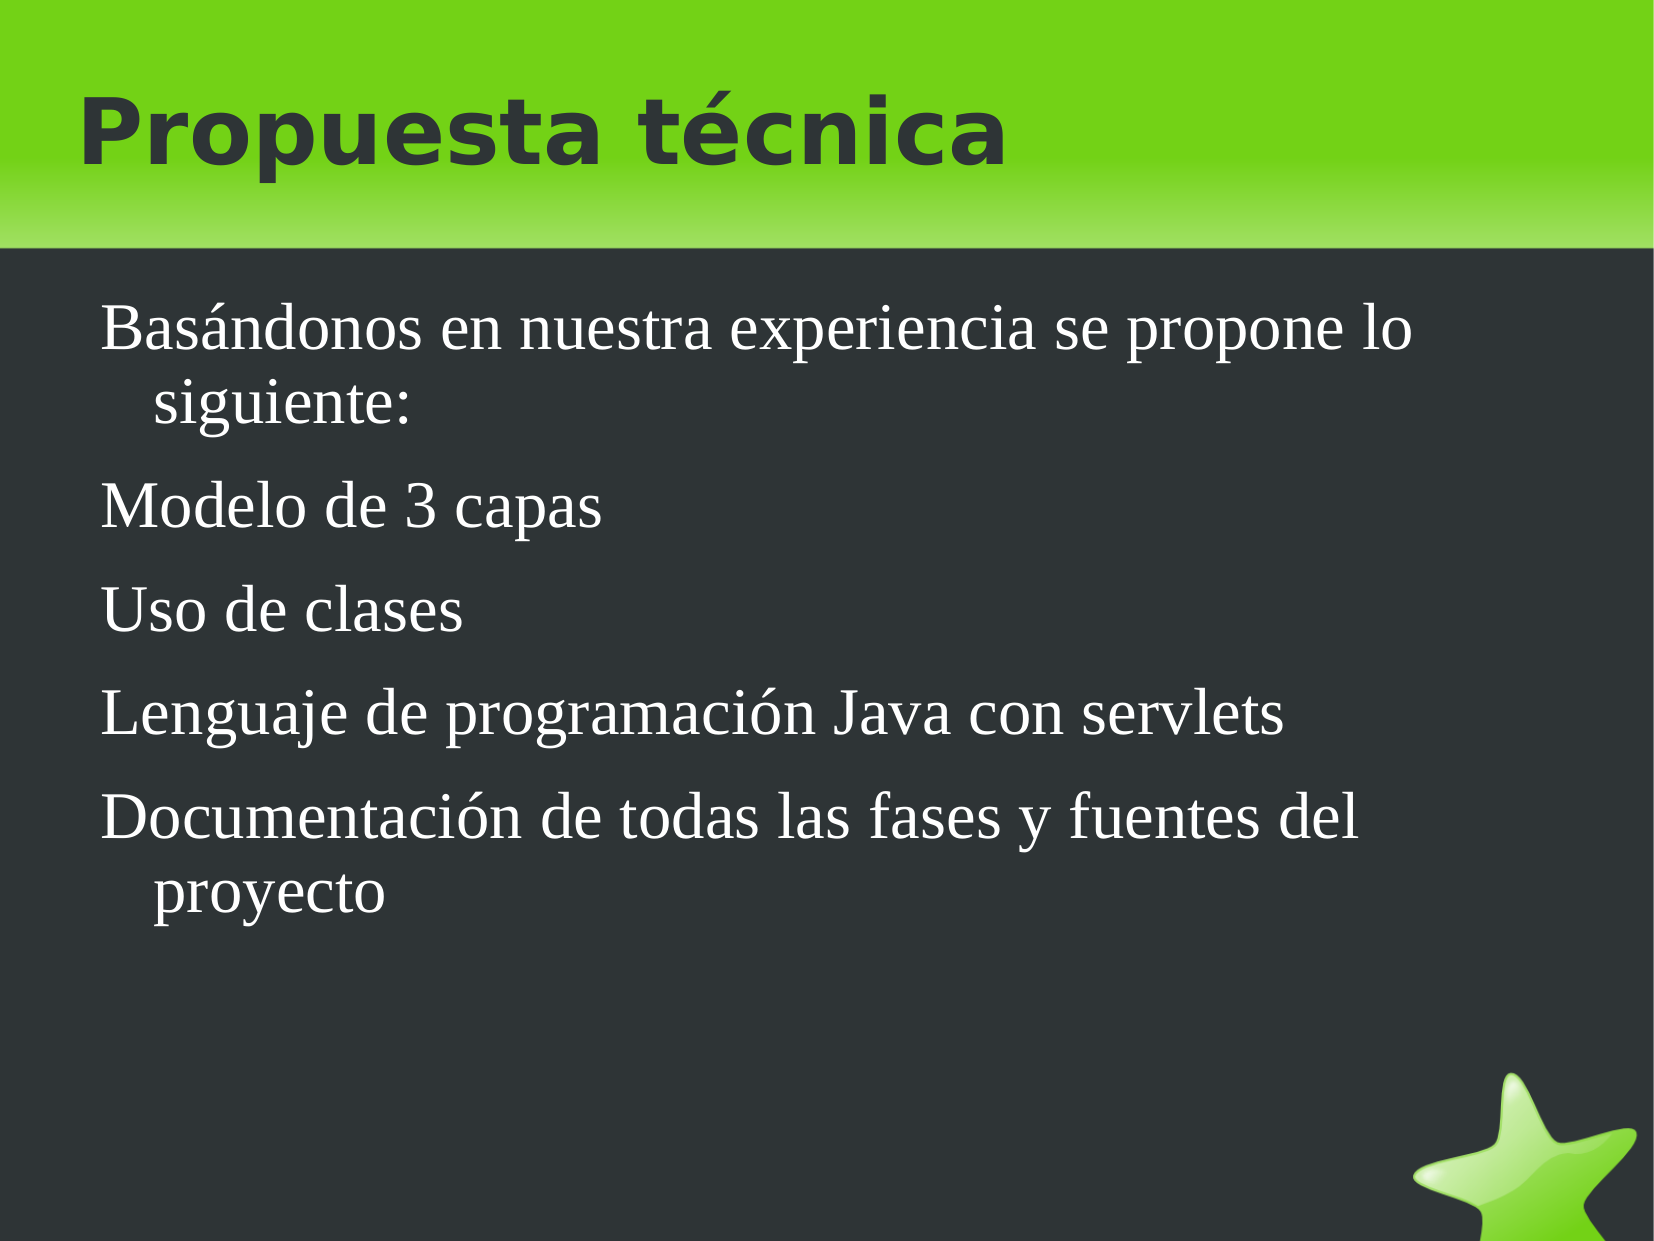

# Propuesta técnica
Basándonos en nuestra experiencia se propone lo siguiente:
Modelo de 3 capas
Uso de clases
Lenguaje de programación Java con servlets
Documentación de todas las fases y fuentes del proyecto